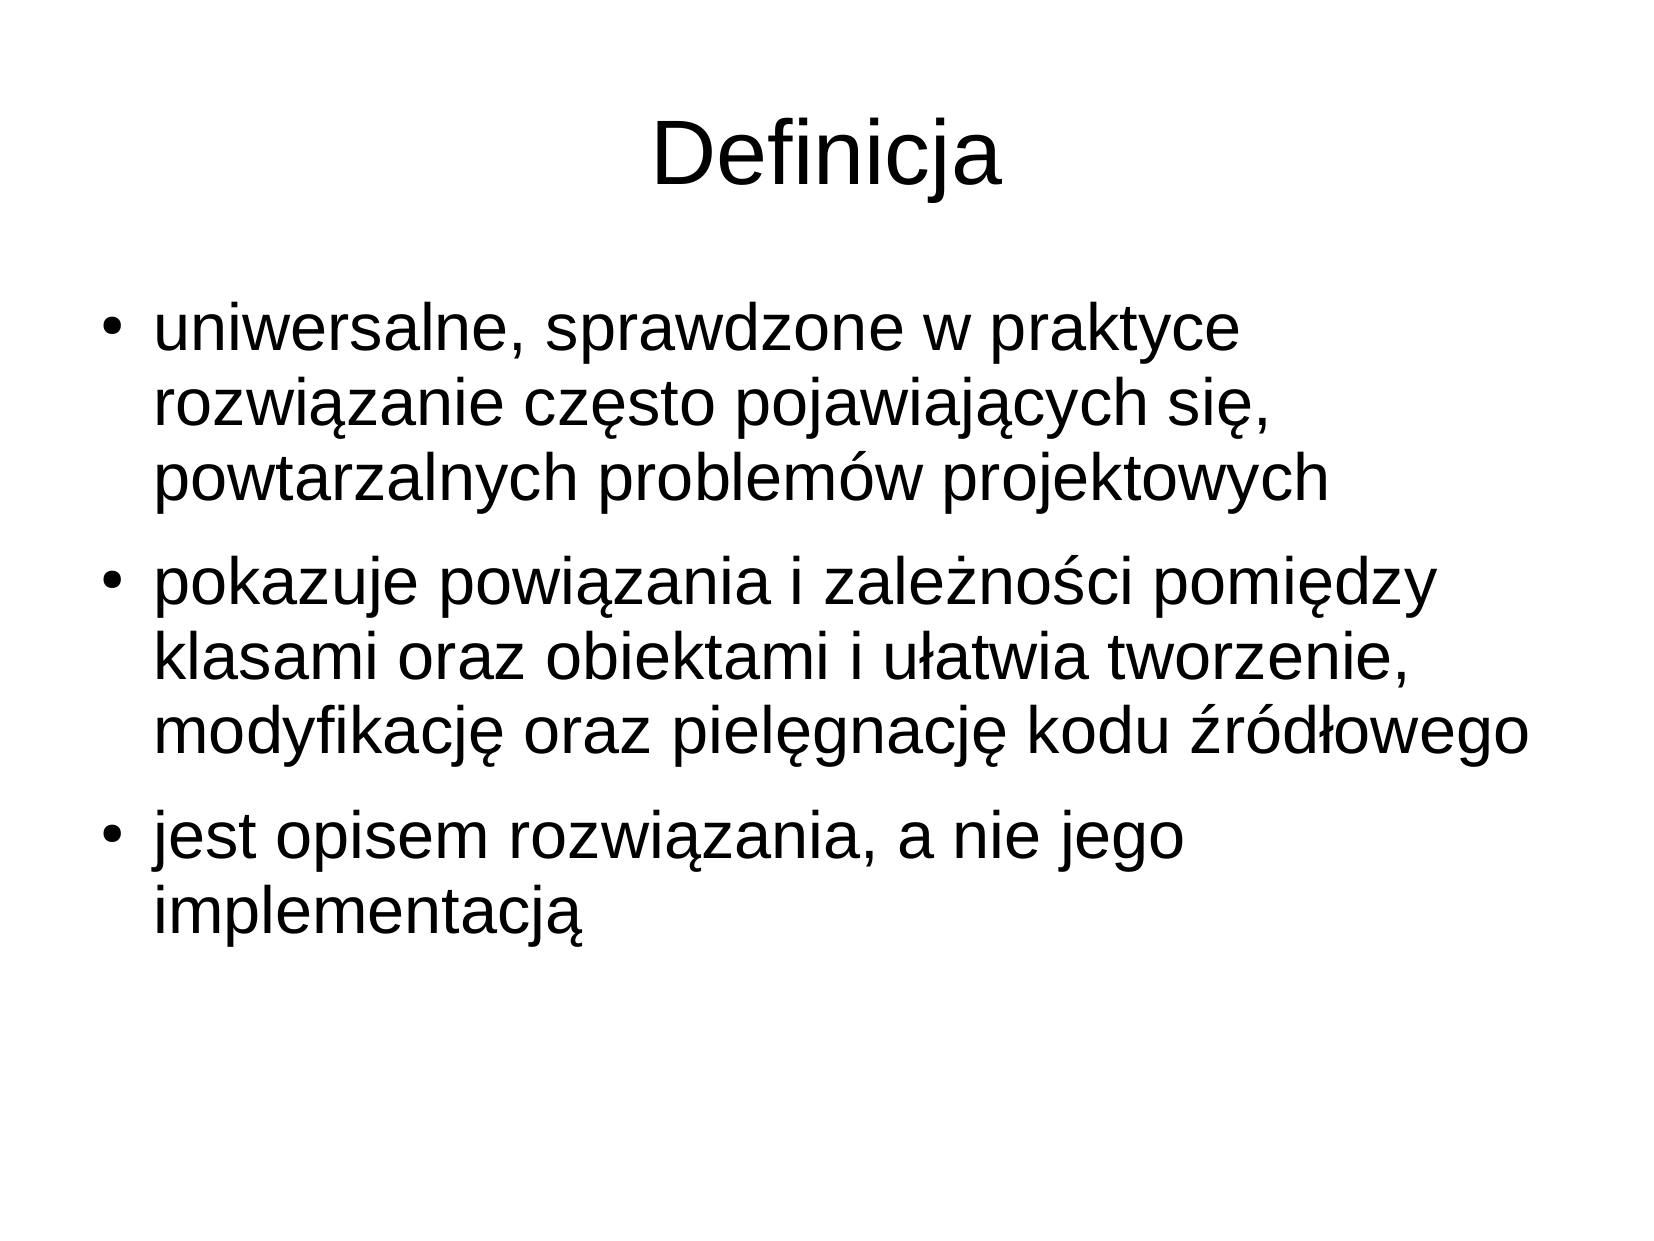

# Definicja
uniwersalne, sprawdzone w praktyce rozwiązanie często pojawiających się, powtarzalnych problemów projektowych
pokazuje powiązania i zależności pomiędzy klasami oraz obiektami i ułatwia tworzenie, modyfikację oraz pielęgnację kodu źródłowego
jest opisem rozwiązania, a nie jego implementacją